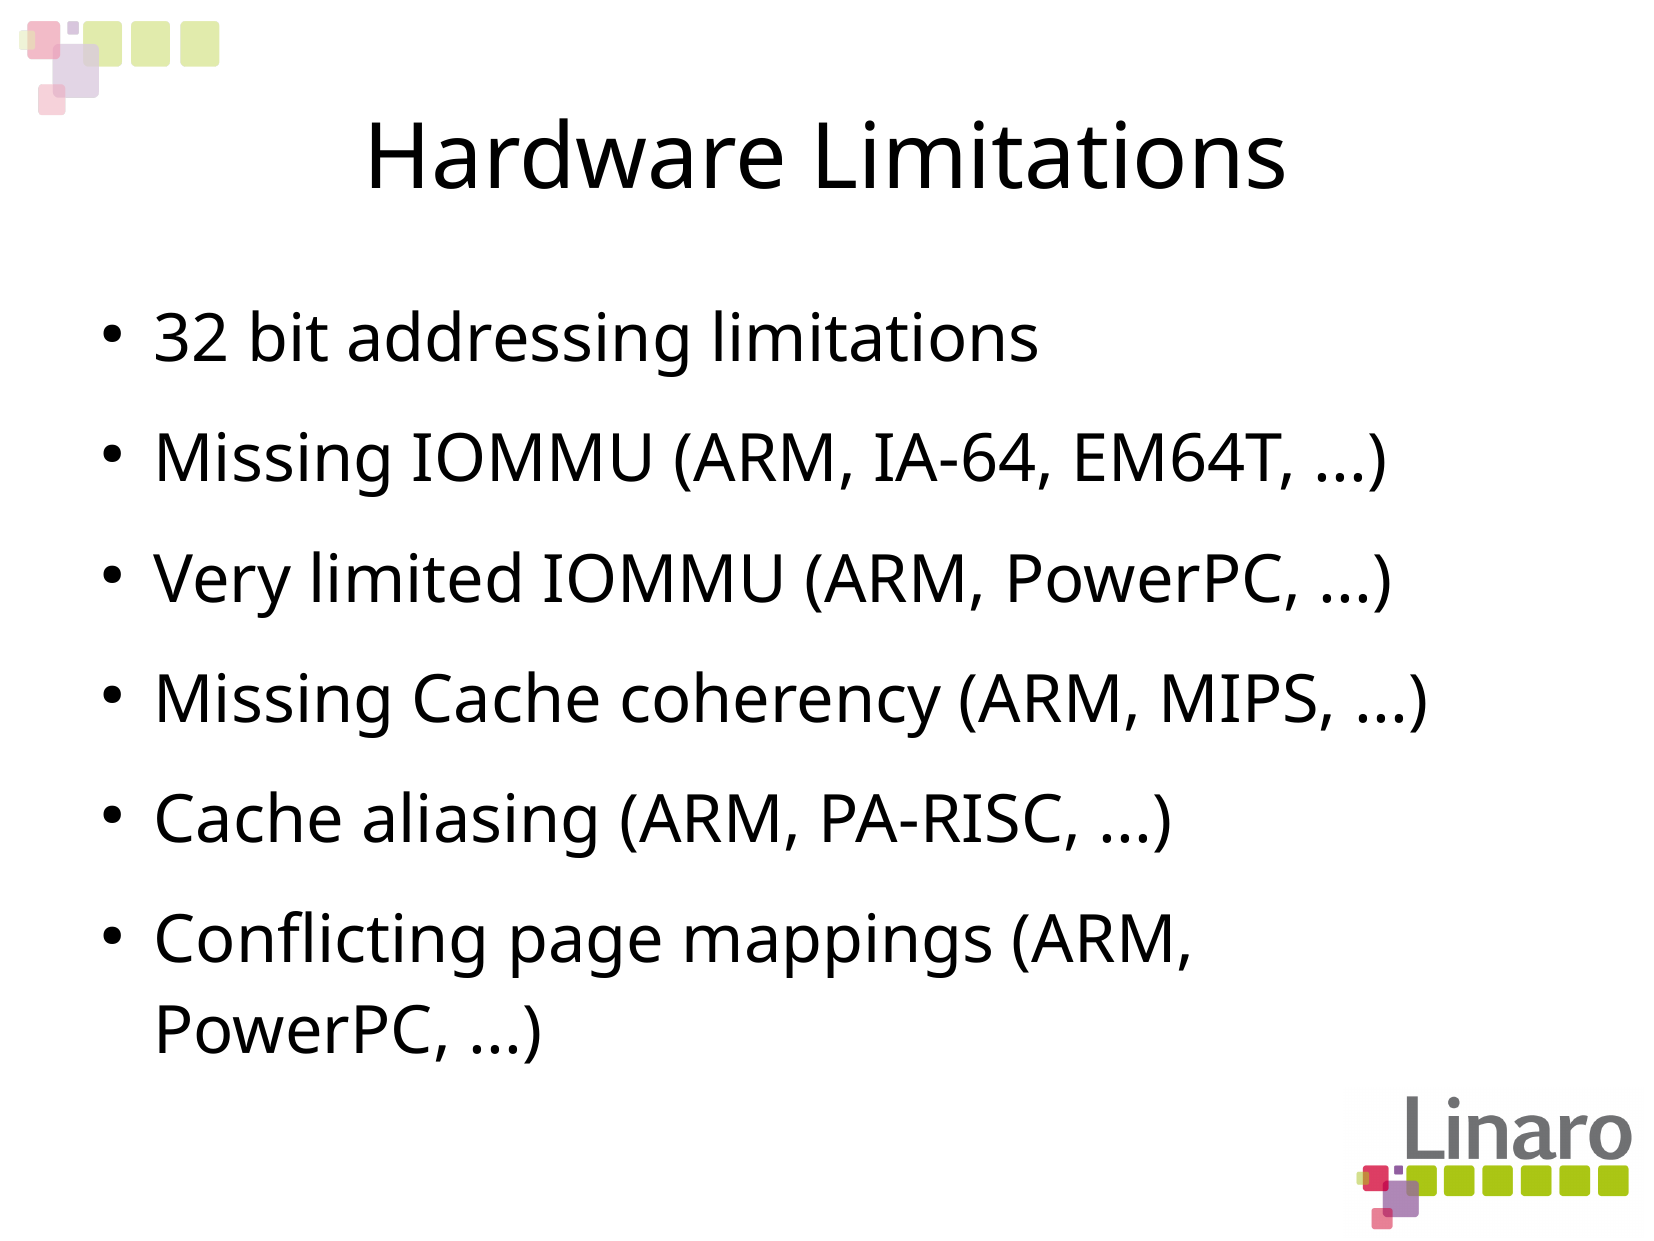

# Hardware Limitations
32 bit addressing limitations
Missing IOMMU (ARM, IA-64, EM64T, ...)
Very limited IOMMU (ARM, PowerPC, ...)
Missing Cache coherency (ARM, MIPS, ...)
Cache aliasing (ARM, PA-RISC, ...)
Conflicting page mappings (ARM, PowerPC, ...)